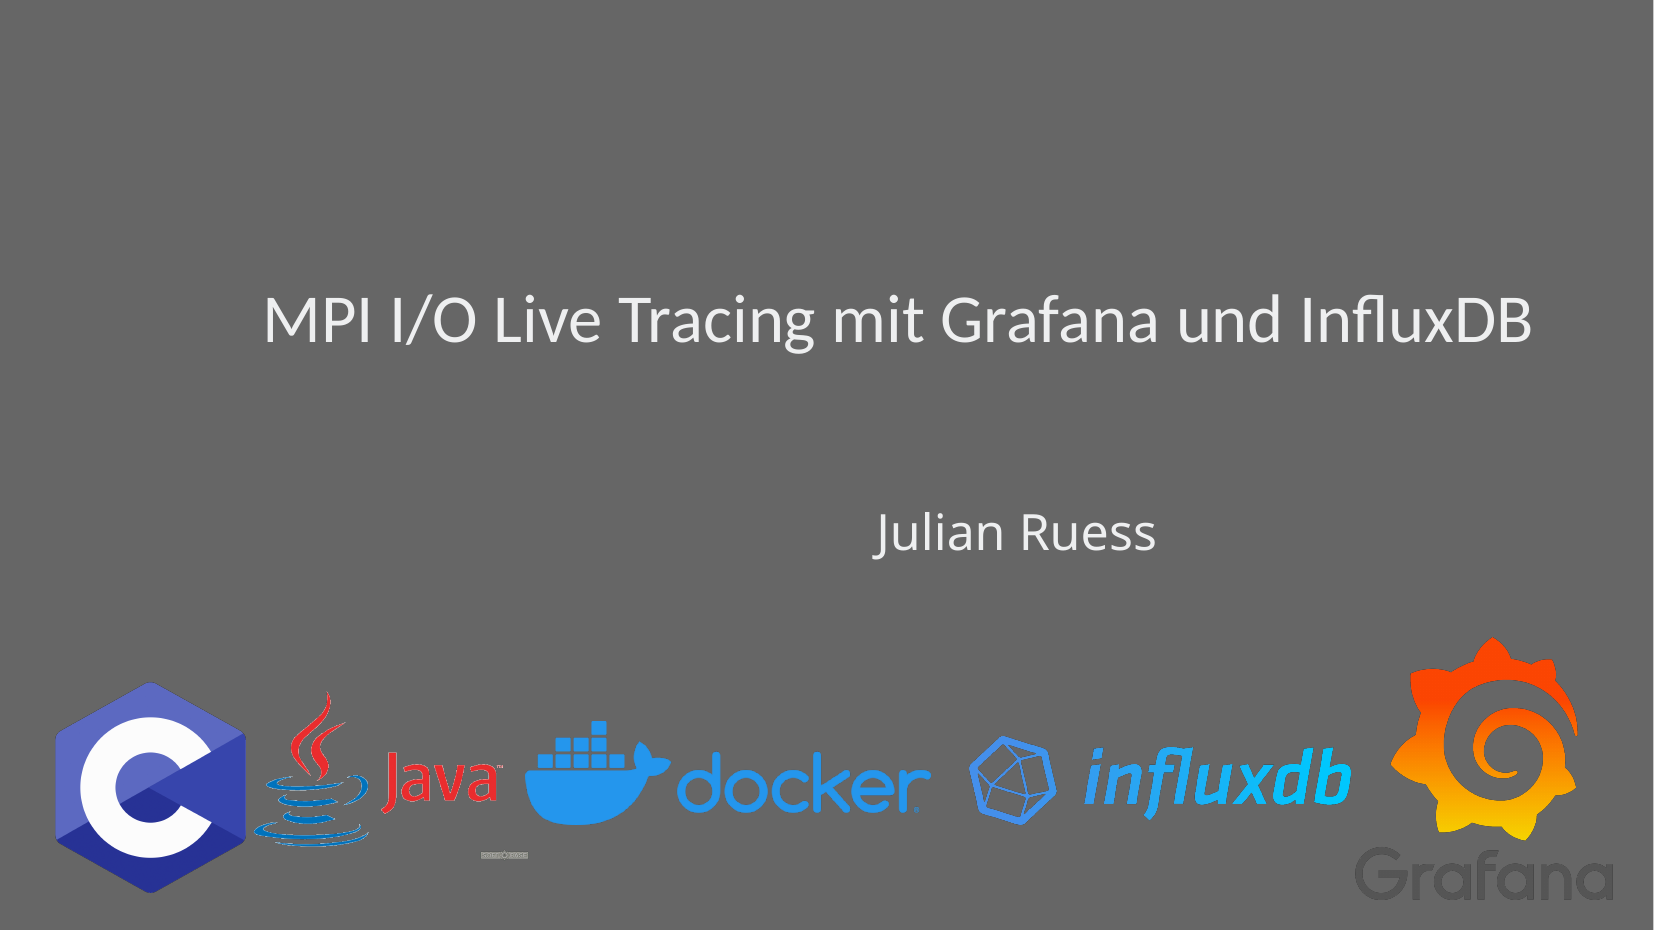

# MPI I/O Live Tracing mit Grafana und InfluxDB
Julian Ruess